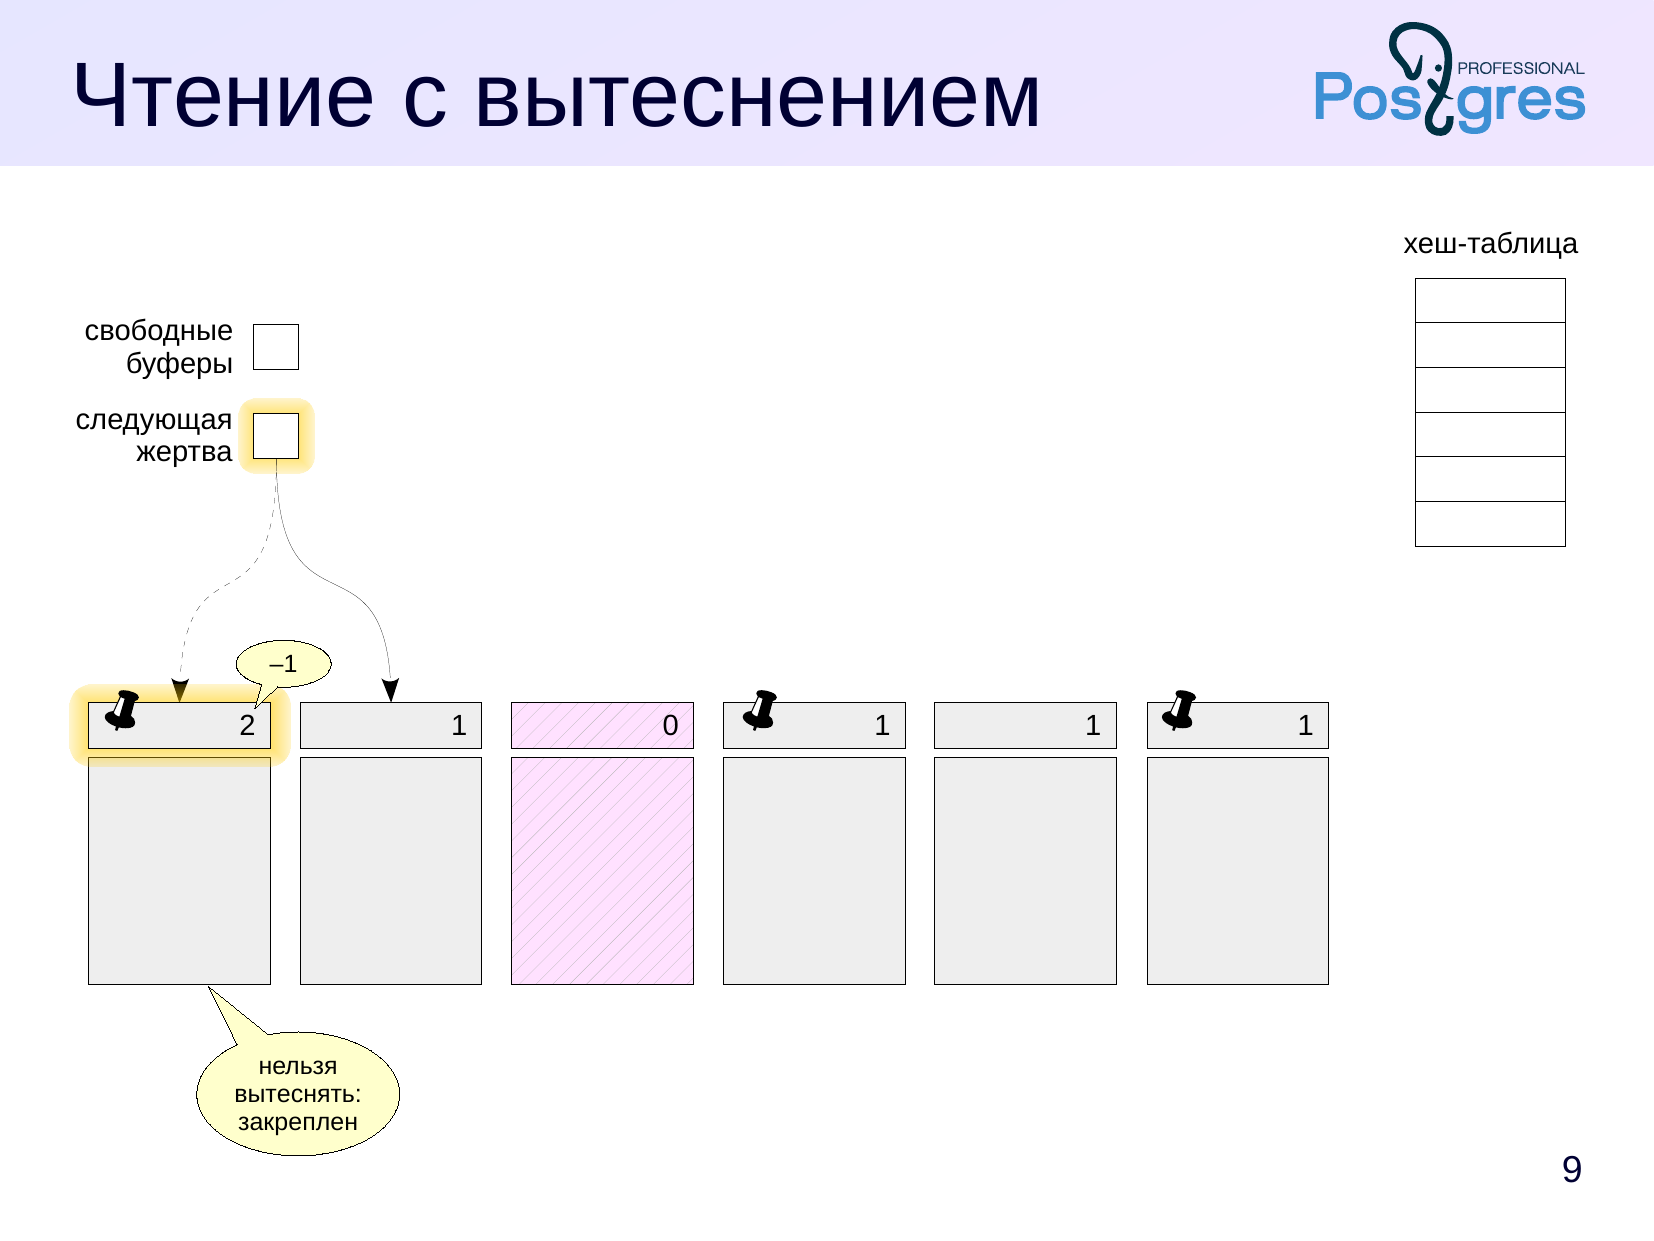

# Чтение с вытеснением
хеш-таблица
свободные
буферы
следующая
жертва
–1
1
0
1
2
1
1
нельзя
вытеснять:
закреплен